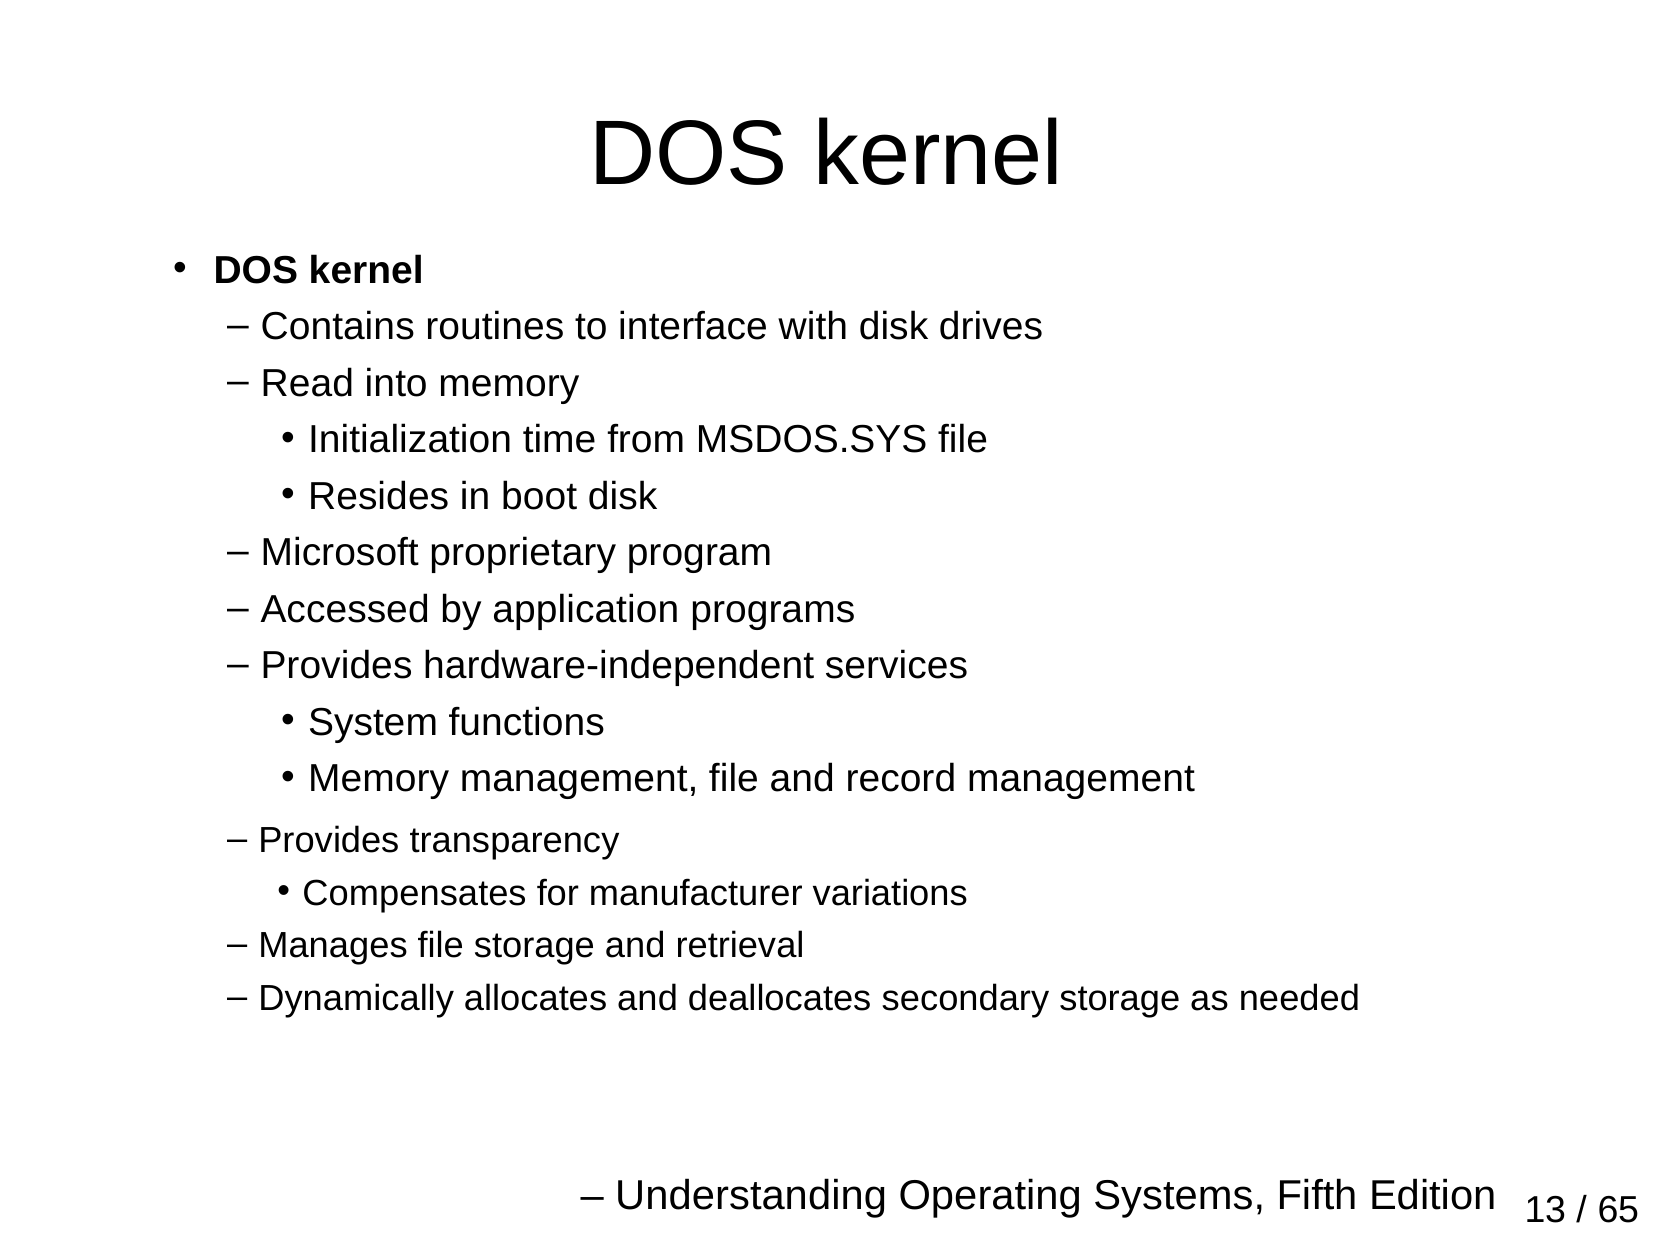

# DOS kernel
DOS kernel
Contains routines to interface with disk drives
Read into memory
Initialization time from MSDOS.SYS file
Resides in boot disk
Microsoft proprietary program
Accessed by application programs
Provides hardware-independent services
System functions
Memory management, file and record management
Provides transparency
Compensates for manufacturer variations
Manages file storage and retrieval
Dynamically allocates and deallocates secondary storage as needed
– Understanding Operating Systems, Fifth Edition